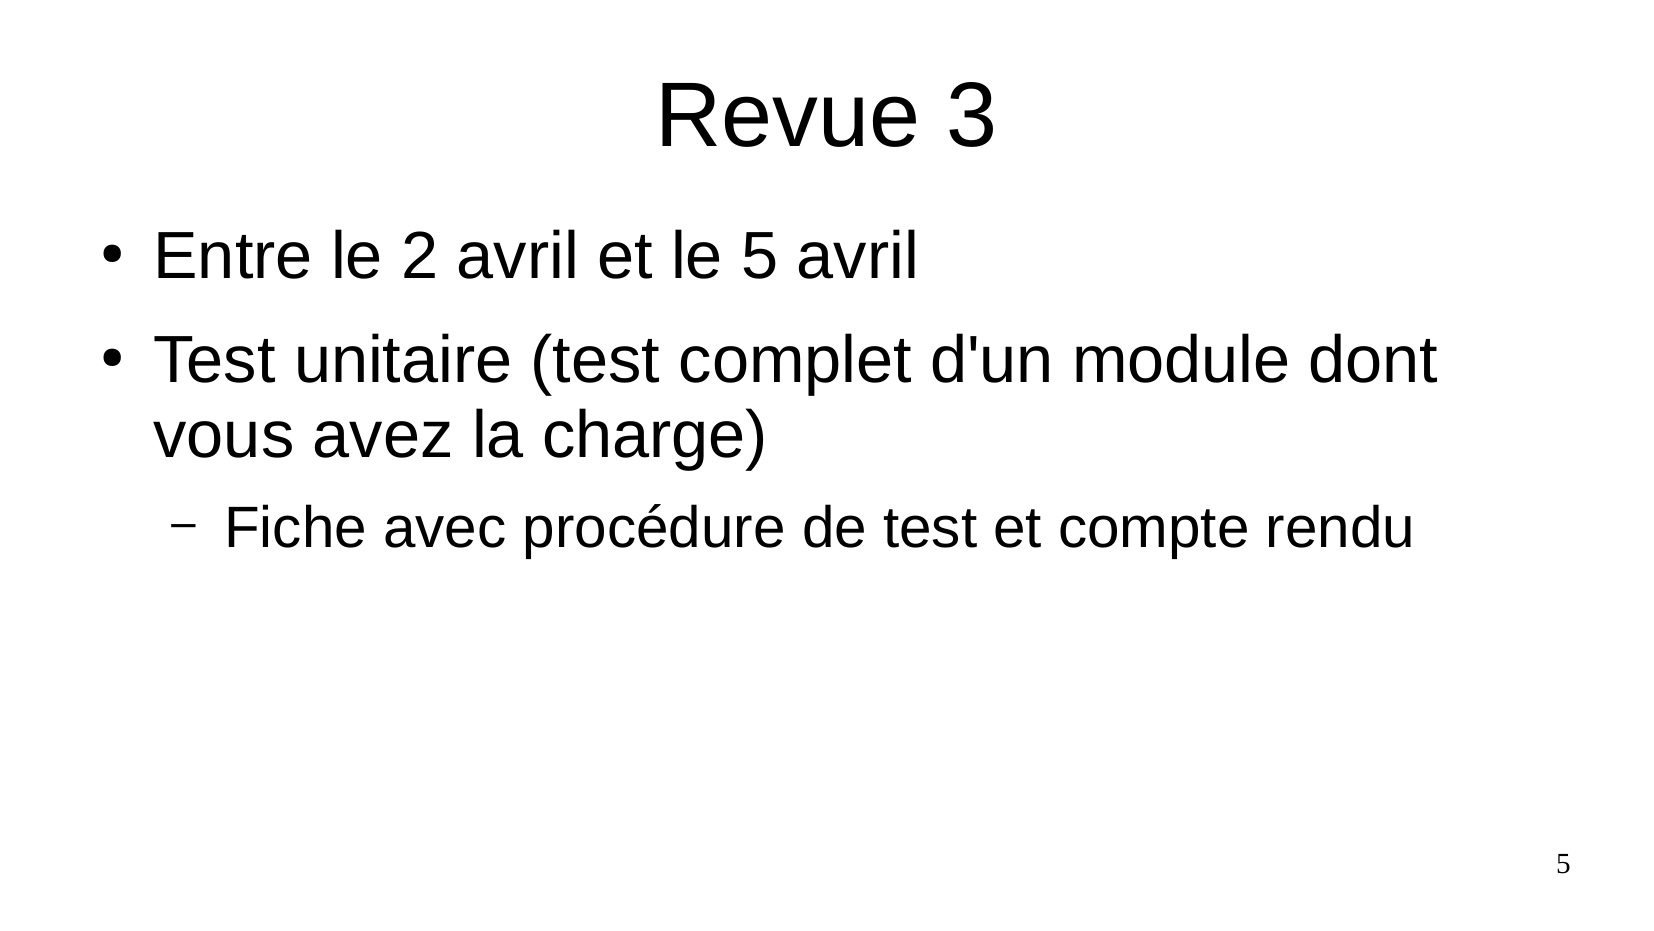

# Revue 3
Entre le 2 avril et le 5 avril
Test unitaire (test complet d'un module dont vous avez la charge)
Fiche avec procédure de test et compte rendu
5